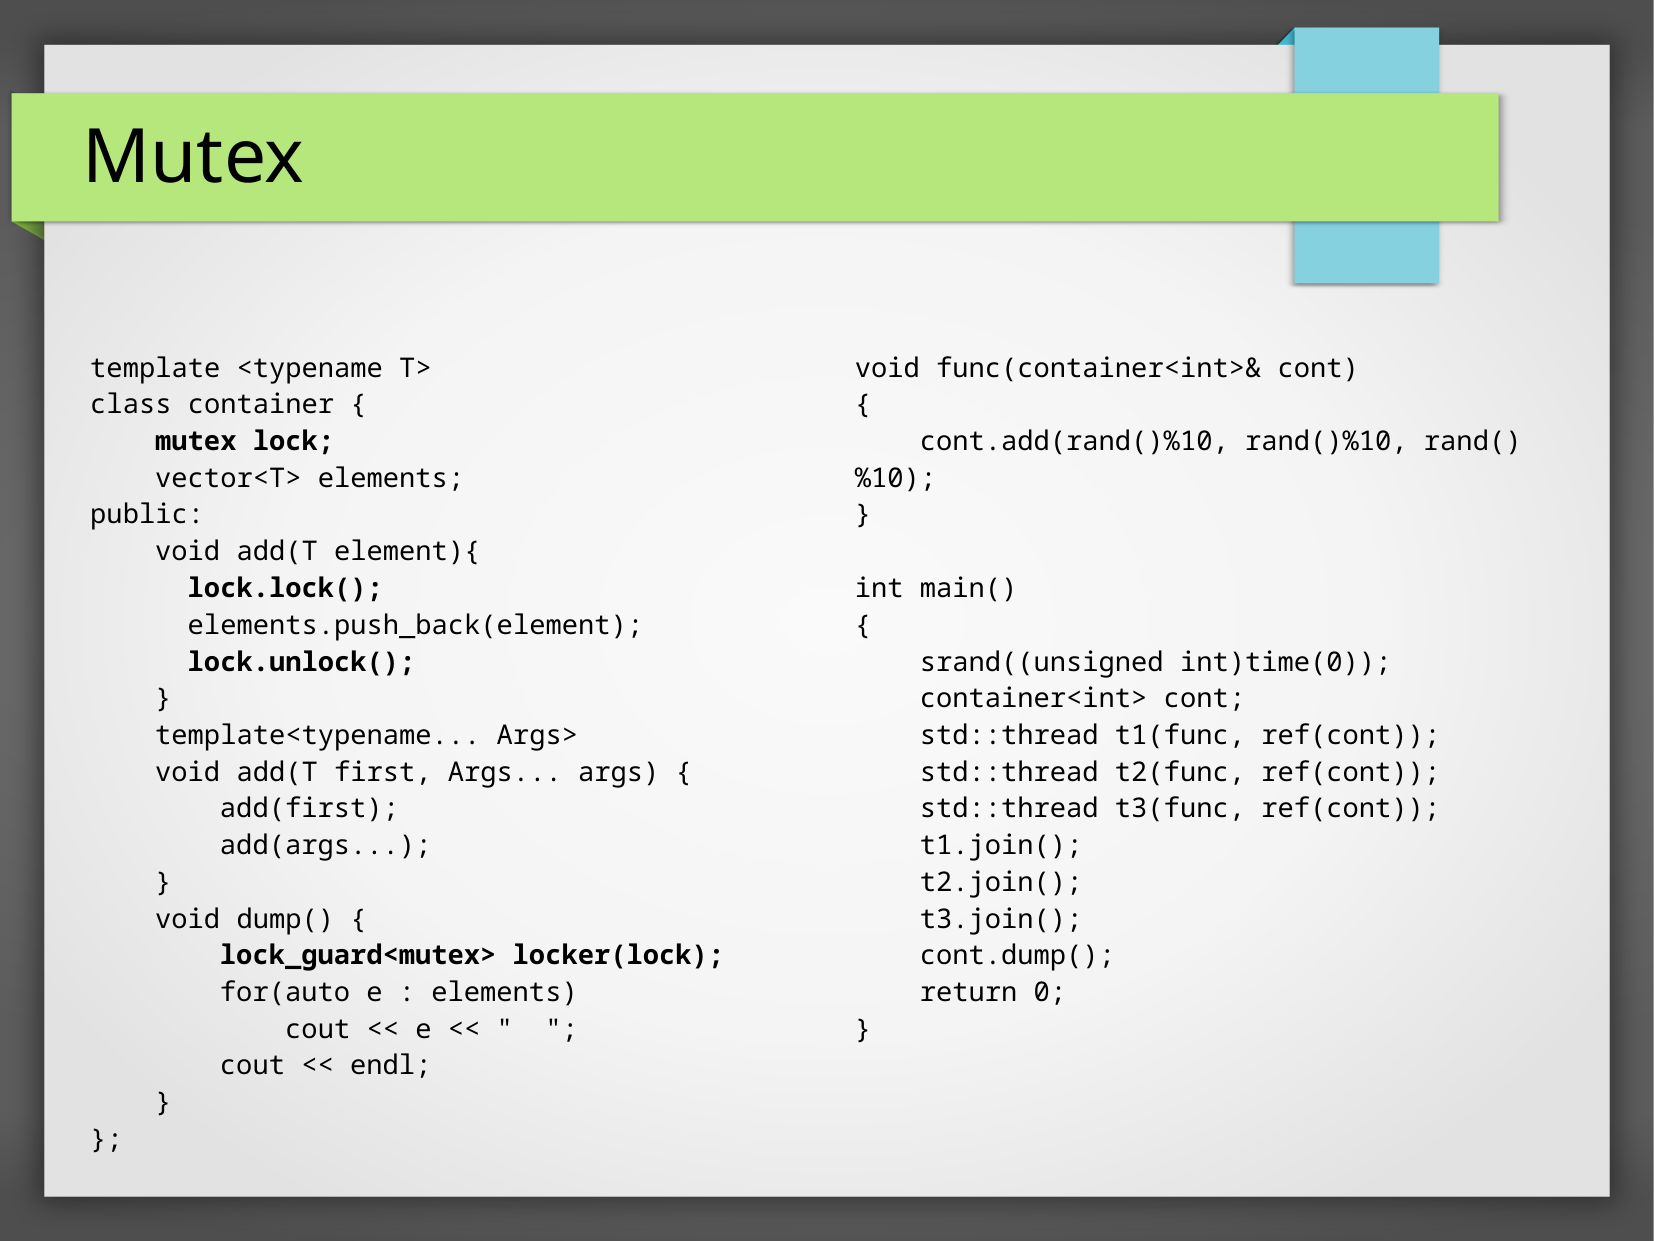

# Mutex
template <typename T>
class container {
 mutex lock;
 vector<T> elements;
public:
 void add(T element){
 lock.lock();
 elements.push_back(element);
 lock.unlock();
 }
 template<typename... Args>
 void add(T first, Args... args) {
 add(first);
 add(args...);
 }
 void dump() {
 lock_guard<mutex> locker(lock);
 for(auto e : elements)
 cout << e << " ";
 cout << endl;
 }
};
void func(container<int>& cont)
{
 cont.add(rand()%10, rand()%10, rand()%10);
}
int main()
{
 srand((unsigned int)time(0));
 container<int> cont;
 std::thread t1(func, ref(cont));
 std::thread t2(func, ref(cont));
 std::thread t3(func, ref(cont));
 t1.join();
 t2.join();
 t3.join();
 cont.dump();
 return 0;
}